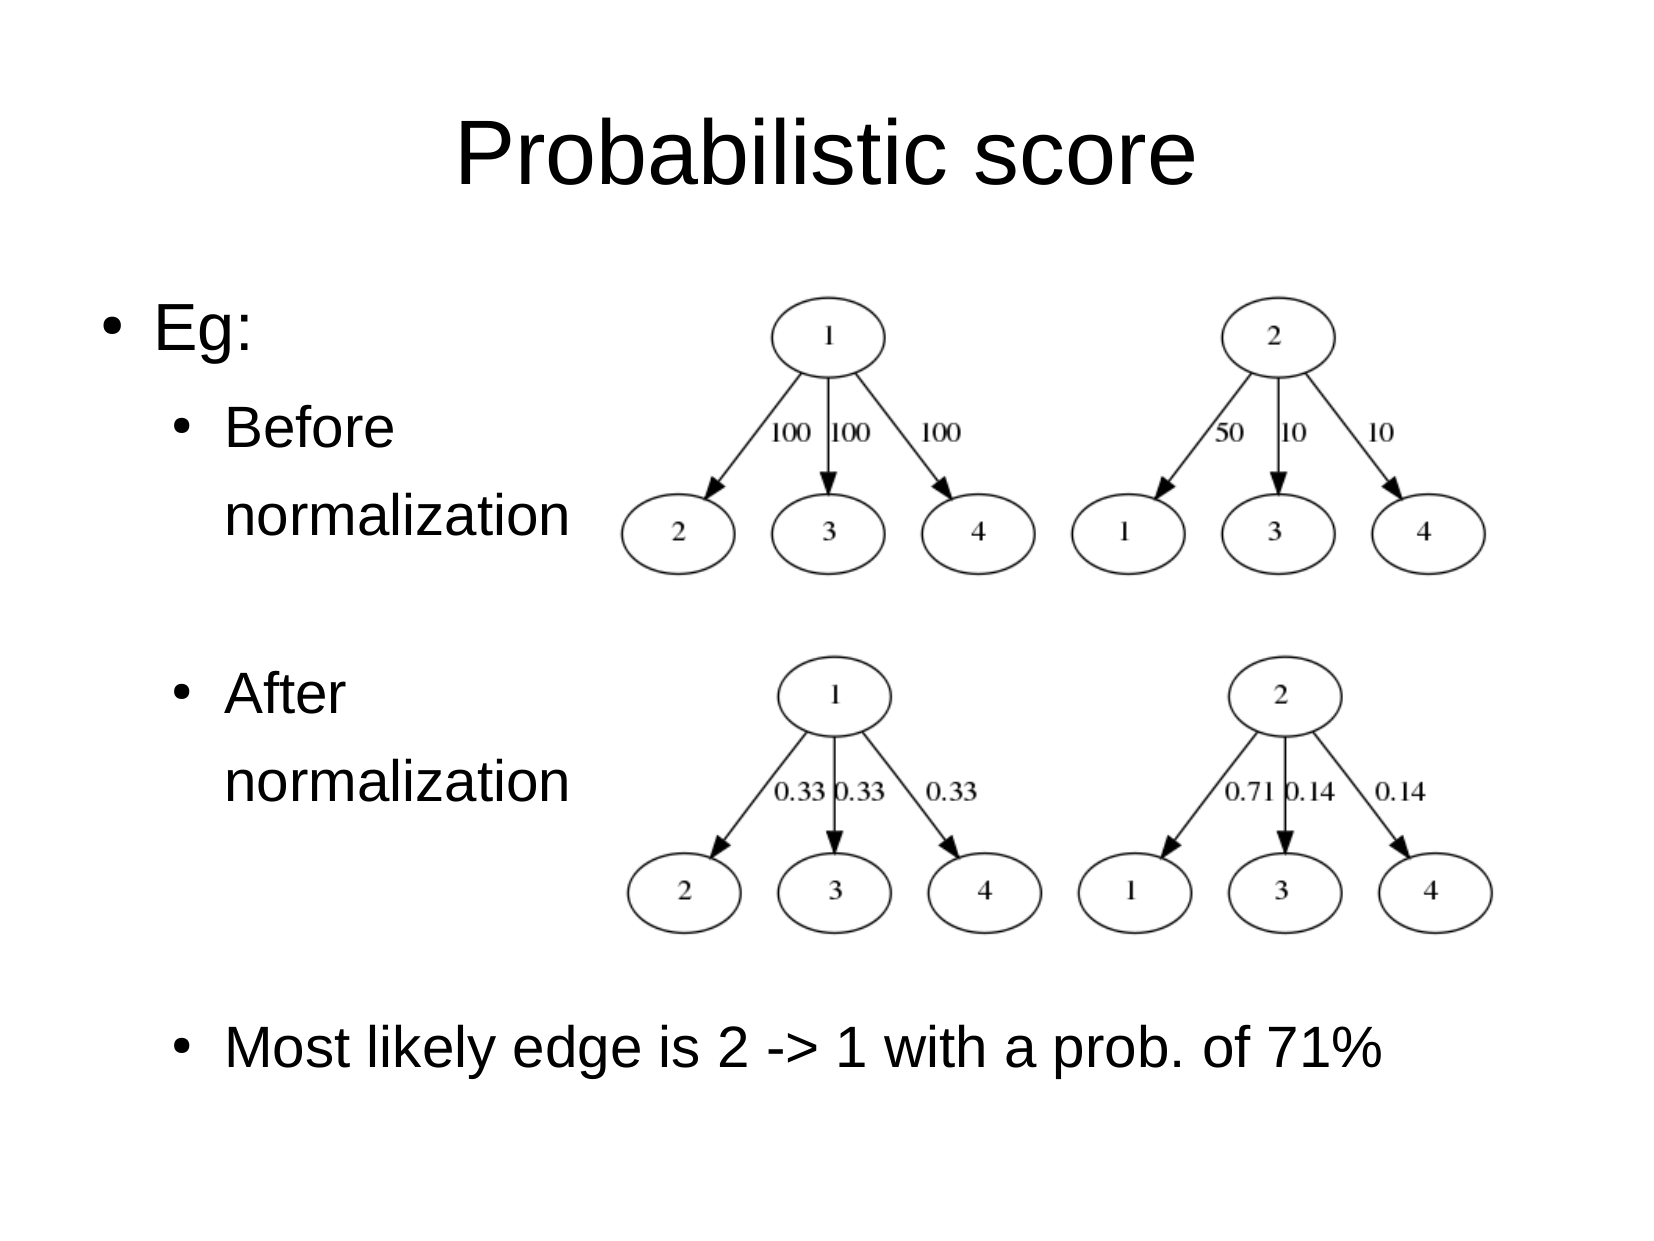

# Probabilistic score
Eg:
Before
normalization
After
normalization
Most likely edge is 2 -> 1 with a prob. of 71%